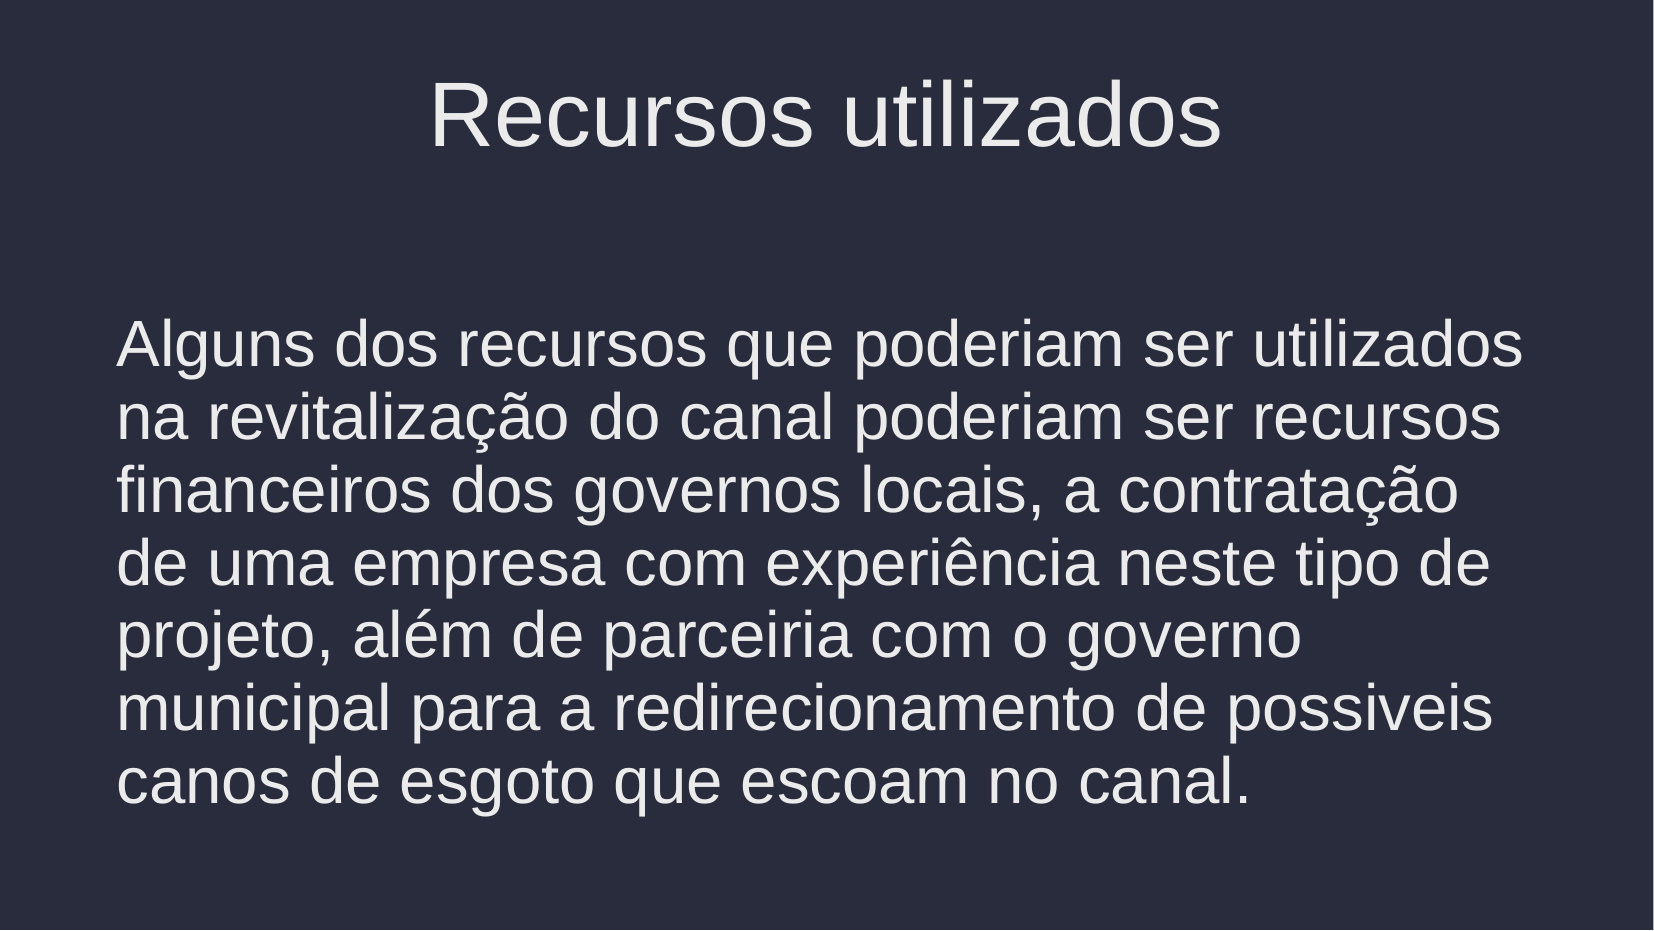

# Recursos utilizados
Alguns dos recursos que poderiam ser utilizados na revitalização do canal poderiam ser recursos financeiros dos governos locais, a contratação de uma empresa com experiência neste tipo de projeto, além de parceiria com o governo municipal para a redirecionamento de possiveis canos de esgoto que escoam no canal.